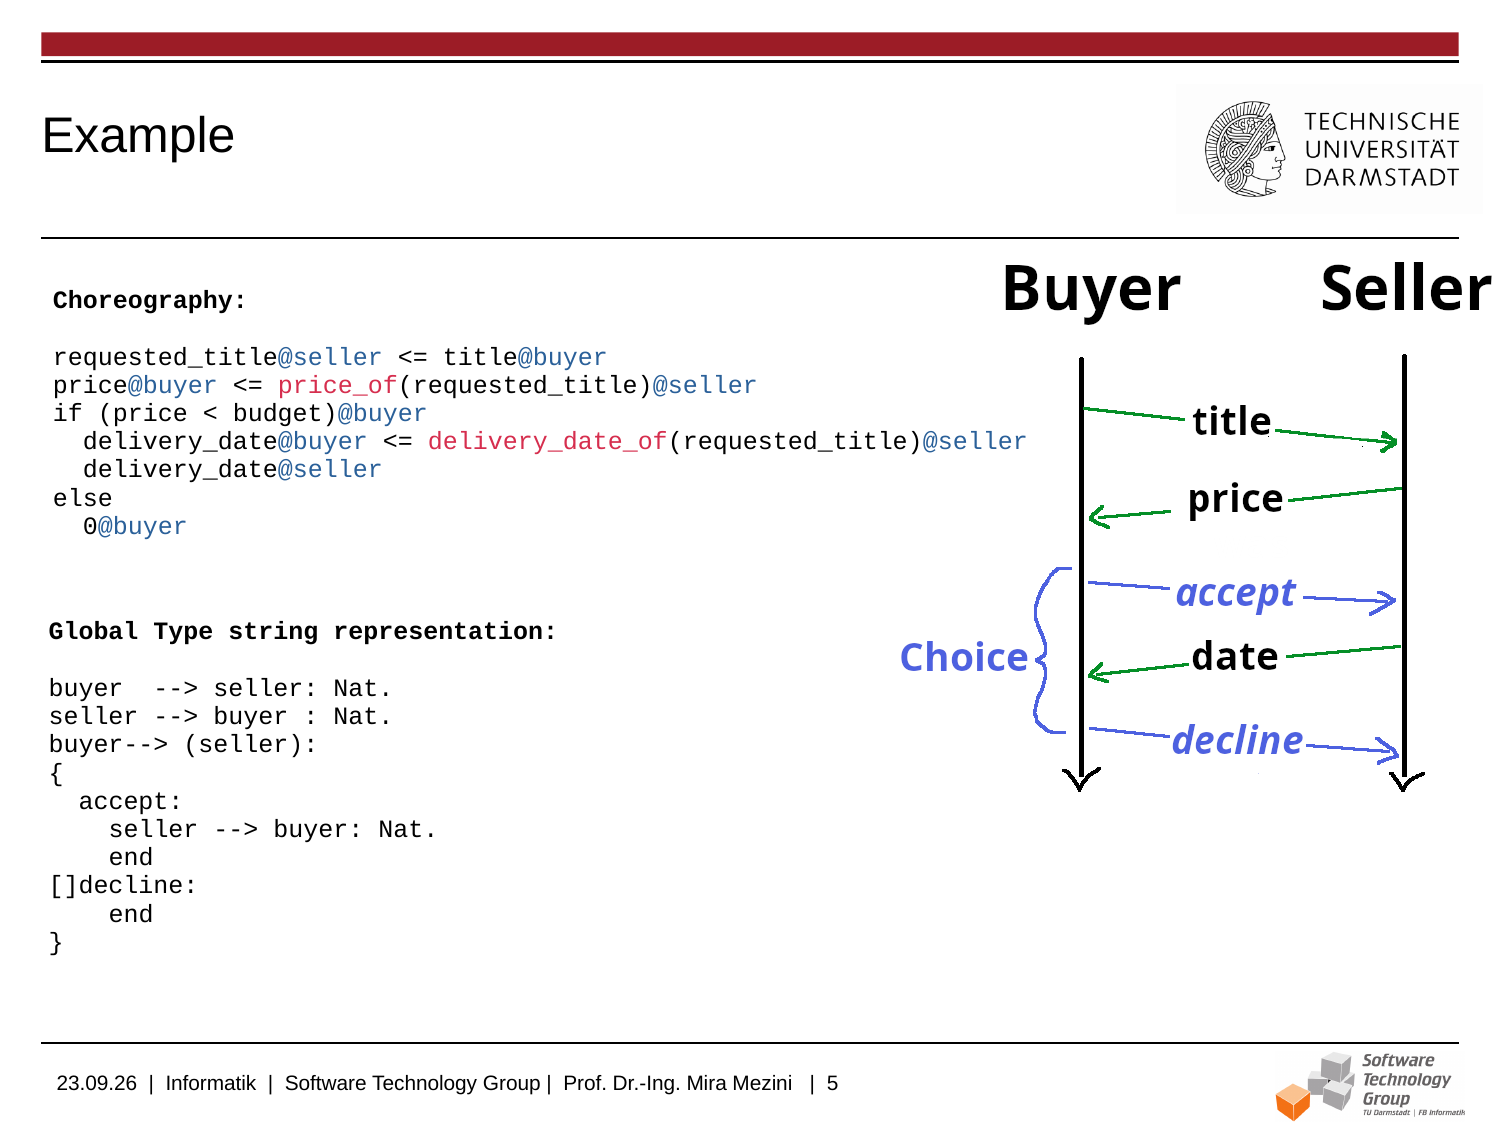

# Example
Choreography:
requested_title@seller <= title@buyer
price@buyer <= price_of(requested_title)@seller
if (price < budget)@buyer
 delivery_date@buyer <= delivery_date_of(requested_title)@seller
 delivery_date@seller
else
 0@buyer
Global Type string representation:
buyer --> seller: Nat.
seller --> buyer : Nat.
buyer--> (seller):
{
 accept:
 seller --> buyer: Nat.
 end
[]decline:
 end
}